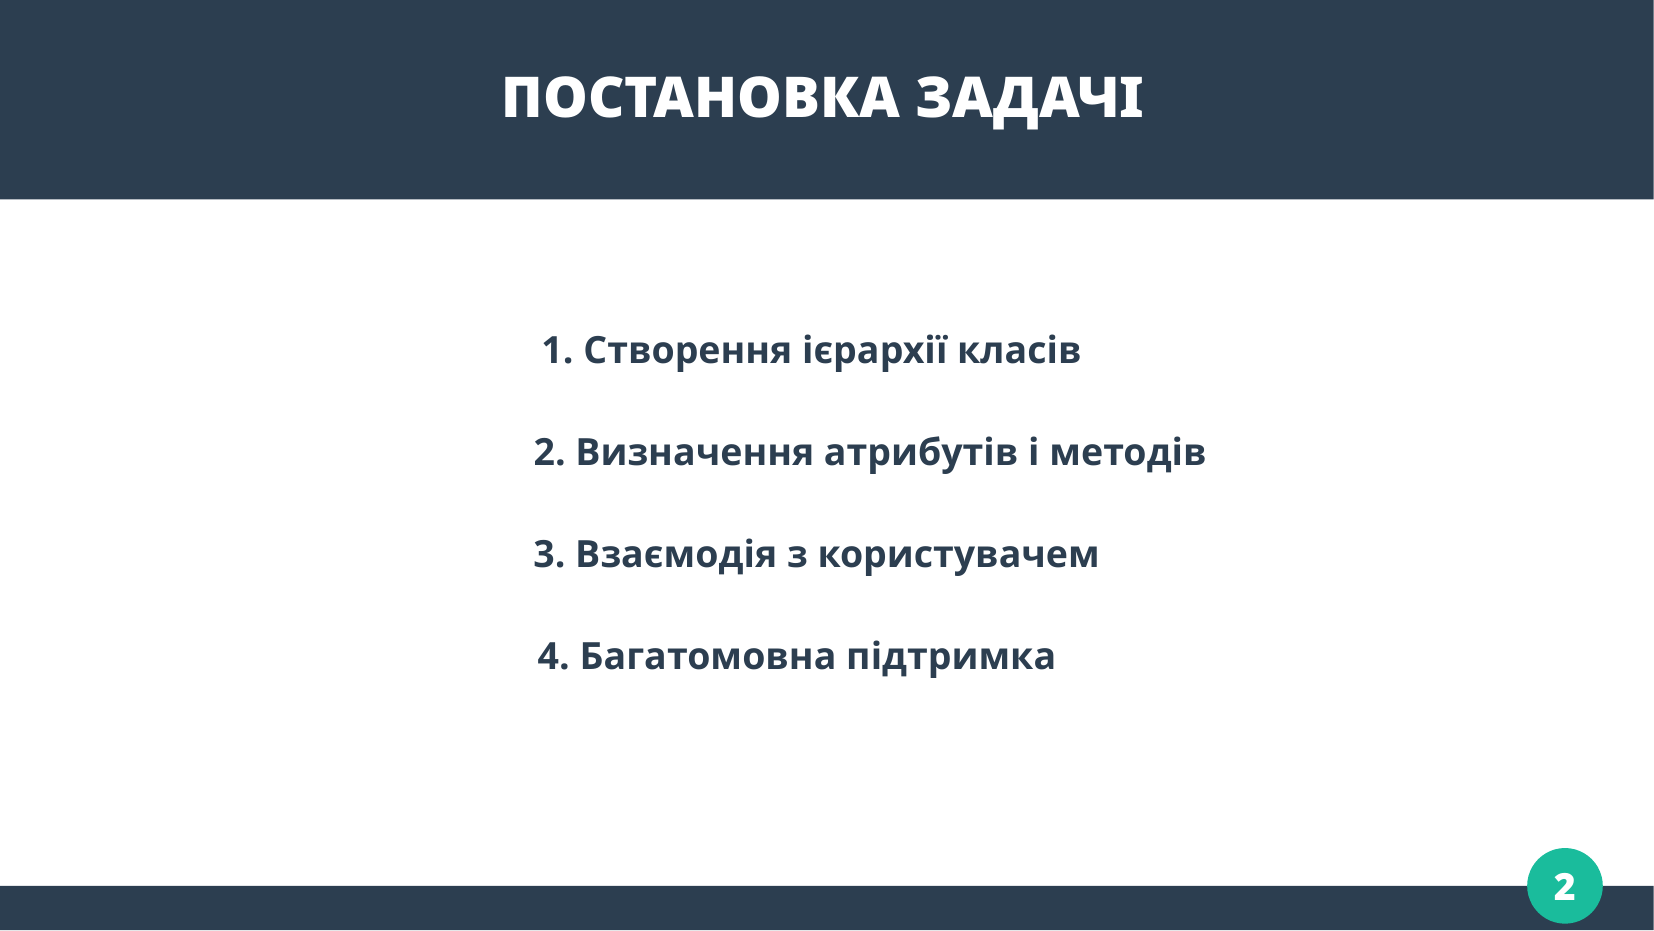

# ПОСТАНОВКА ЗАДАЧІ
 1. Створення ієрархії класів
 2. Визначення атрибутів і методів
 3. Взаємодія з користувачем
4. Багатомовна підтримка